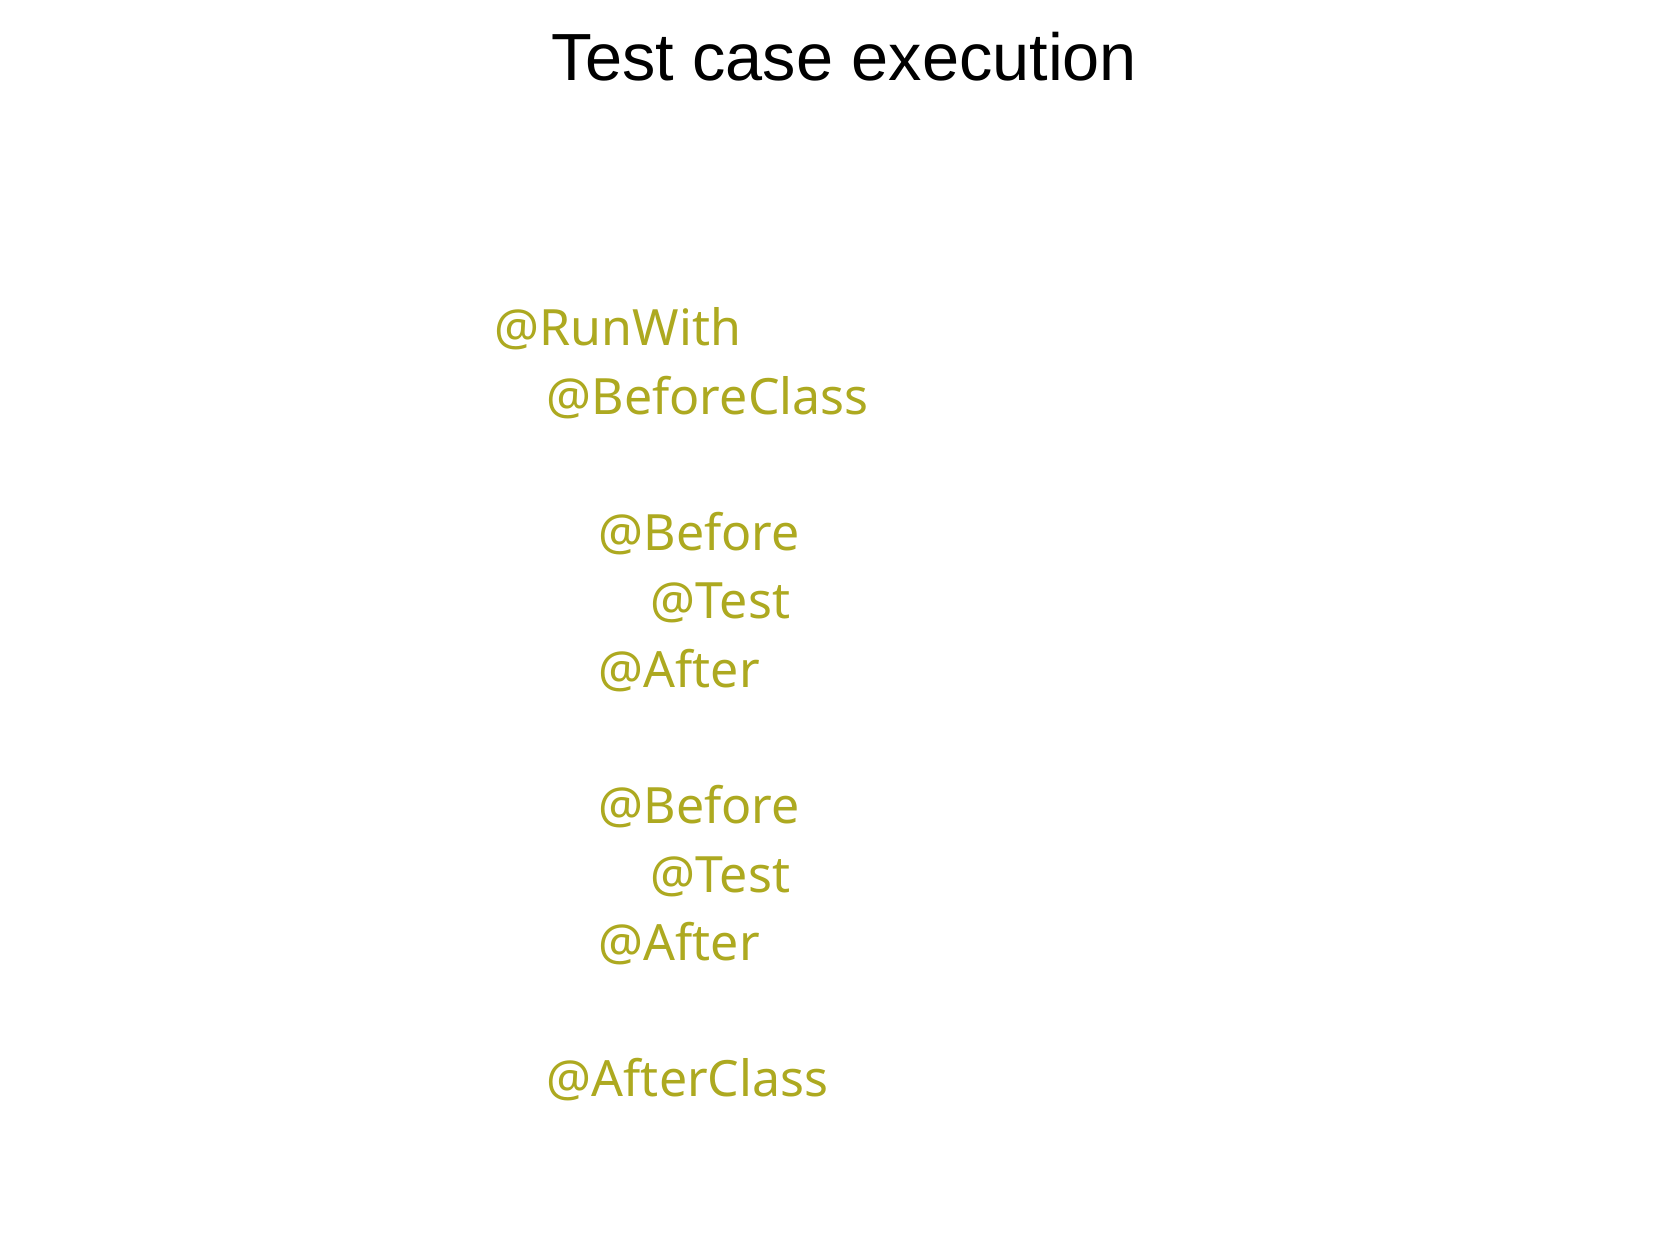

# Test case execution
@RunWith
 @BeforeClass
 @Before
 @Test
 @After
 @Before
 @Test
 @After
 @AfterClass